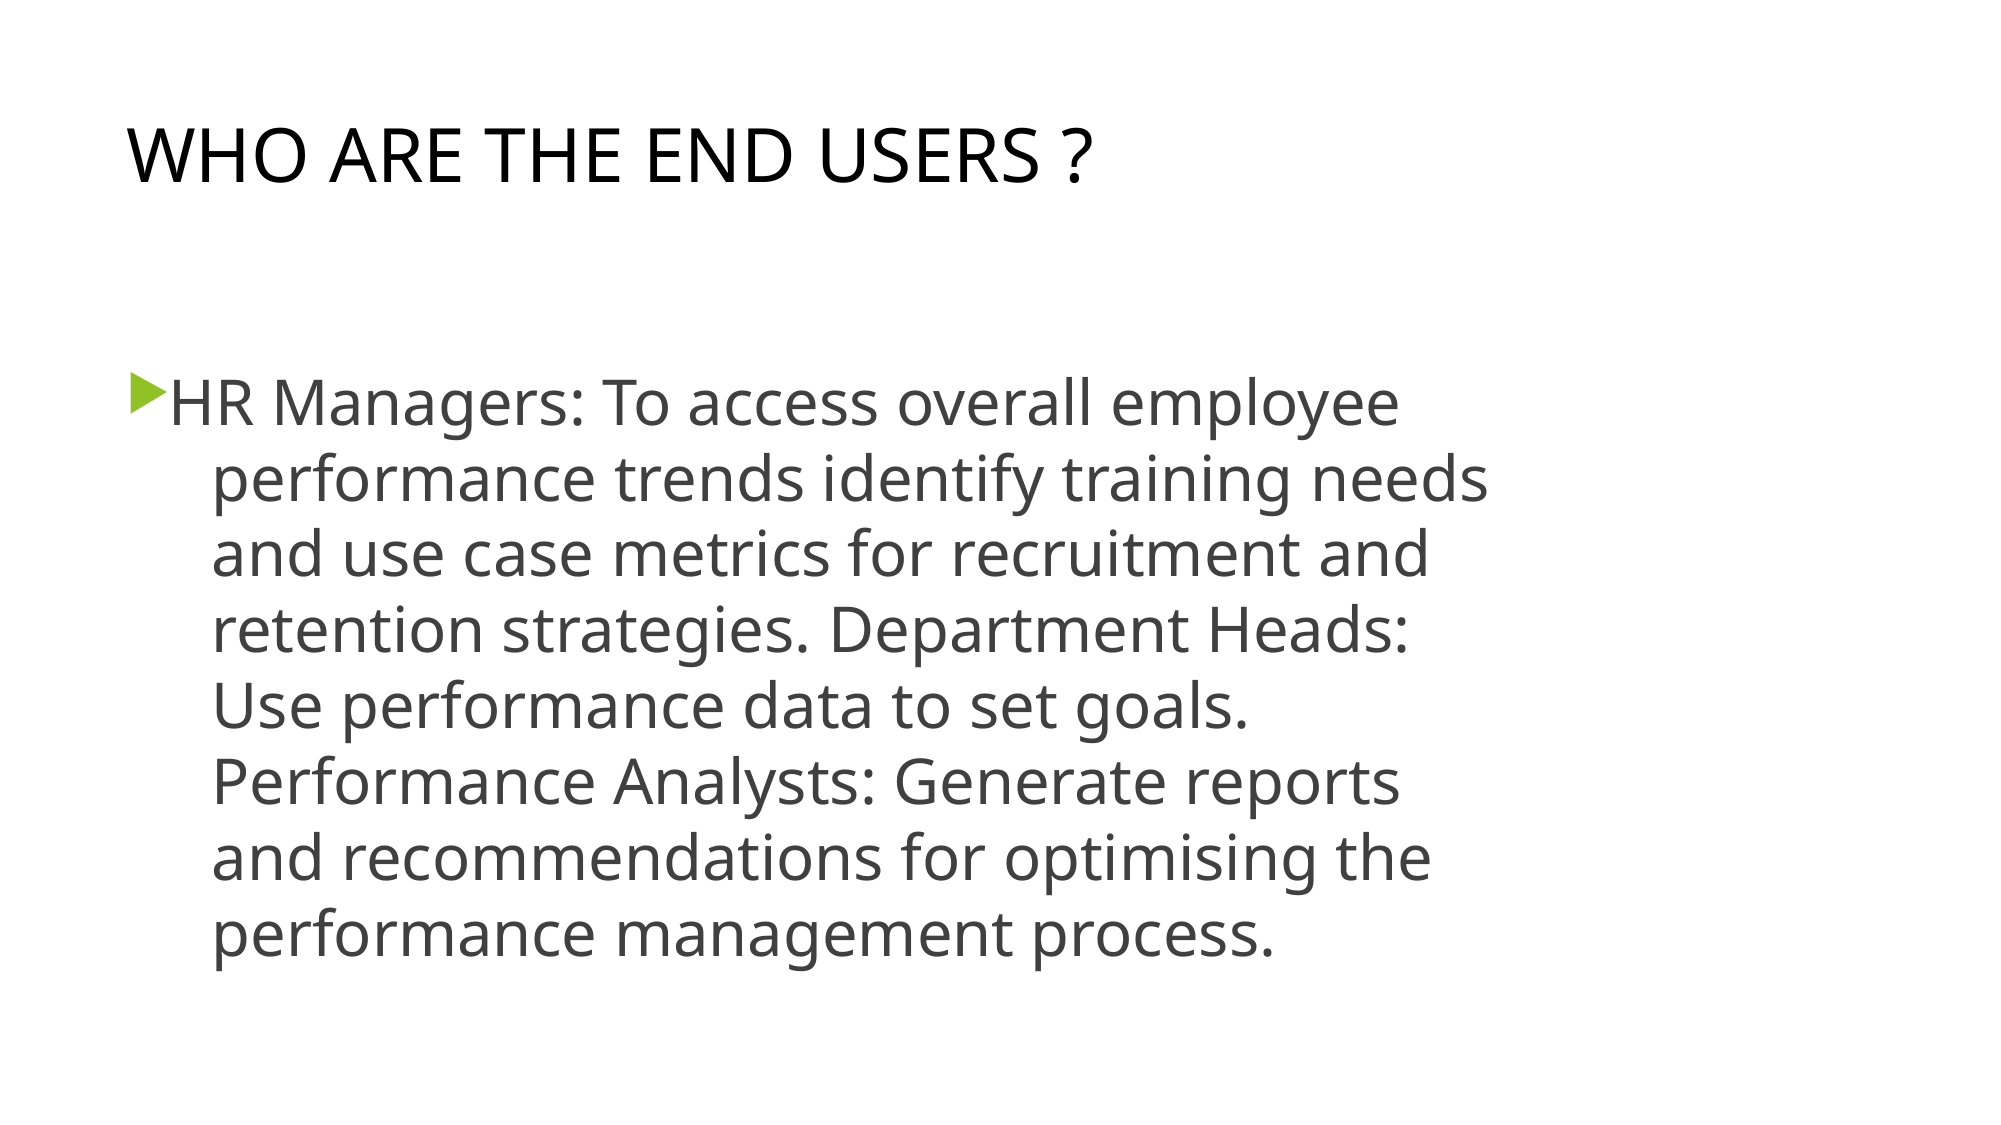

# WHO ARE THE END USERS ?
HR Managers: To access overall employee performance trends identify training needs and use case metrics for recruitment and retention strategies. Department Heads: Use performance data to set goals. Performance Analysts: Generate reports and recommendations for optimising the performance management process.